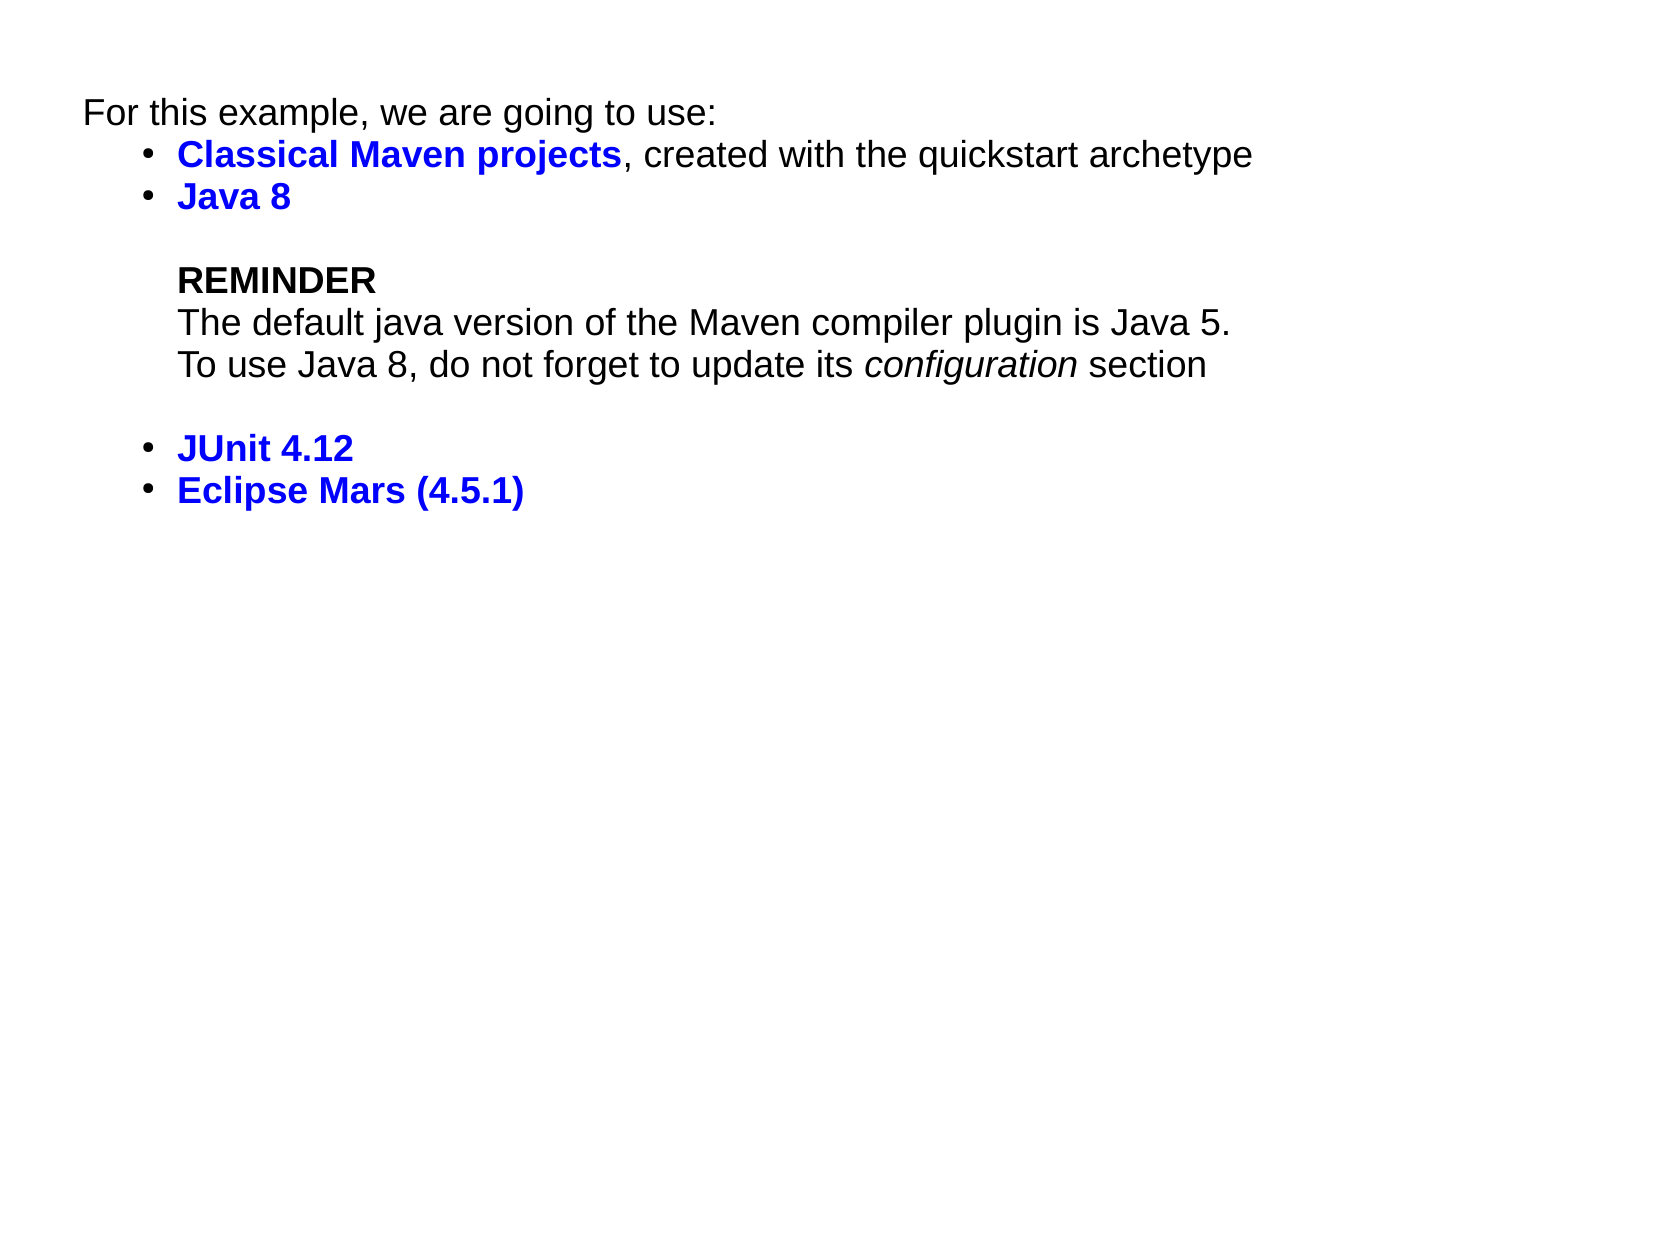

# For this example, we are going to use:
Classical Maven projects, created with the quickstart archetype
Java 8
REMINDER
The default java version of the Maven compiler plugin is Java 5.
To use Java 8, do not forget to update its configuration section
JUnit 4.12
Eclipse Mars (4.5.1)